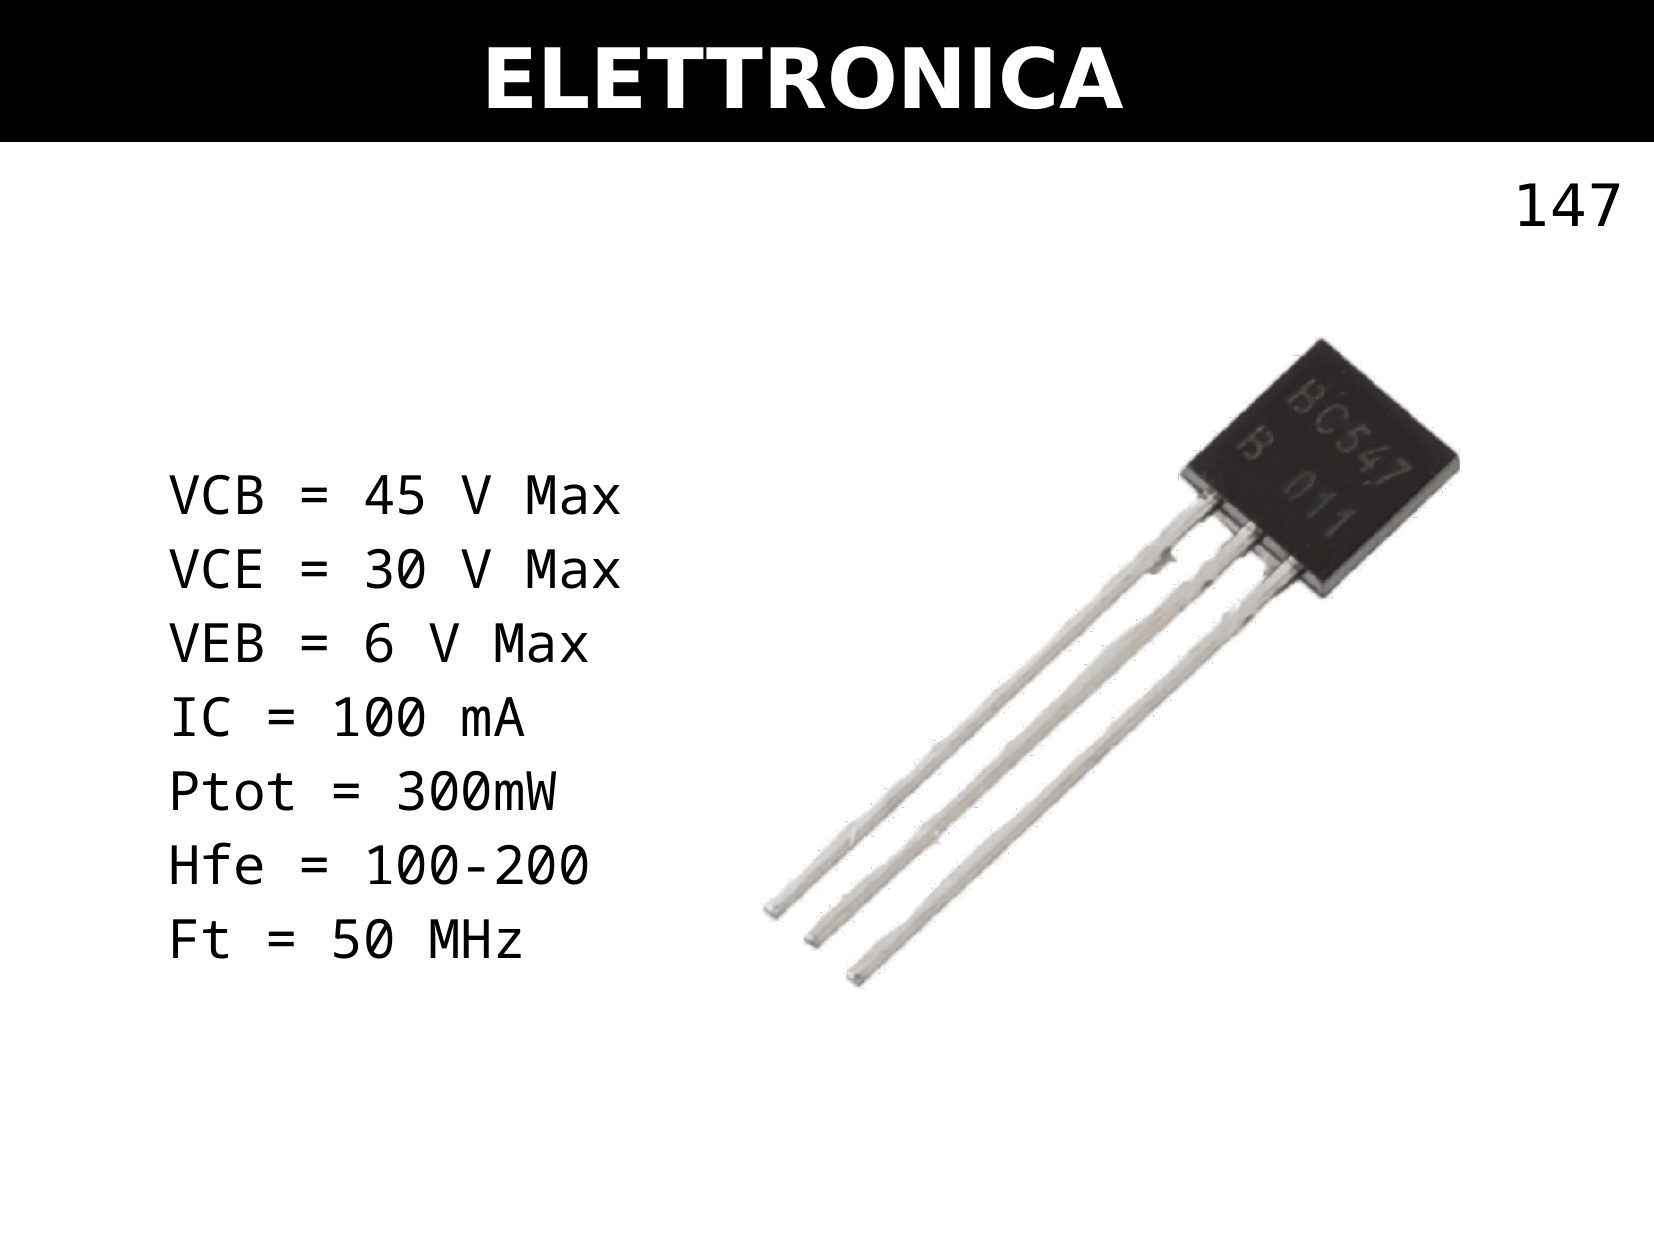

PROGRAMACIÓN
ELETTRONICA
147
VCB = 45 V Max
VCE = 30 V Max
VEB = 6 V Max
IC = 100 mA
Ptot = 300mW
Hfe = 100-200
Ft = 50 MHz